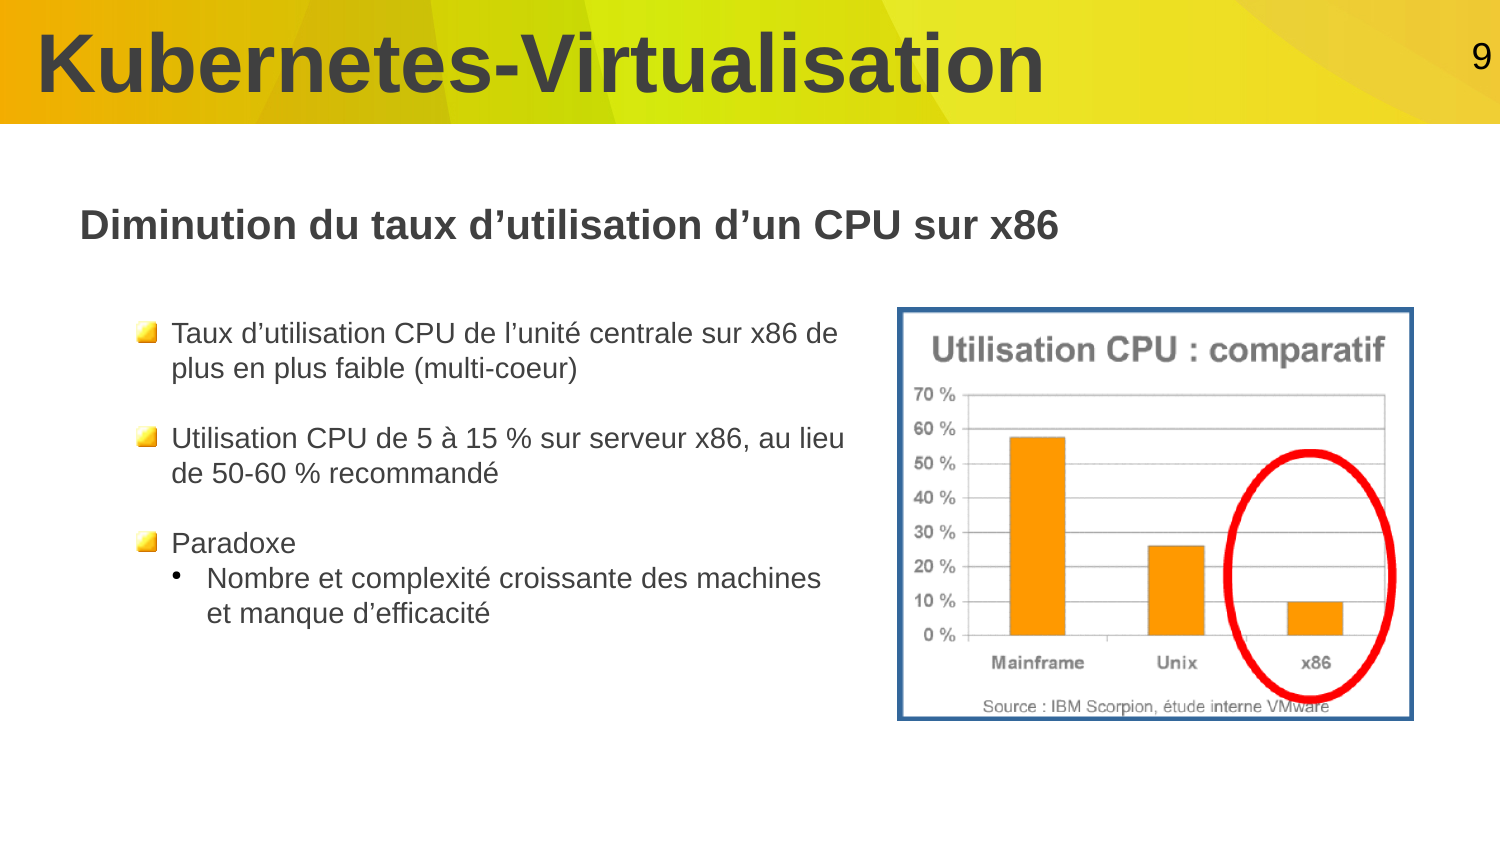

Kubernetes-Virtualisation
Diminution du taux d’utilisation d’un CPU sur x86
Taux d’utilisation CPU de l’unité centrale sur x86 de plus en plus faible (multi-coeur)
Utilisation CPU de 5 à 15 % sur serveur x86, au lieu de 50-60 % recommandé
Paradoxe
Nombre et complexité croissante des machines et manque d’efficacité